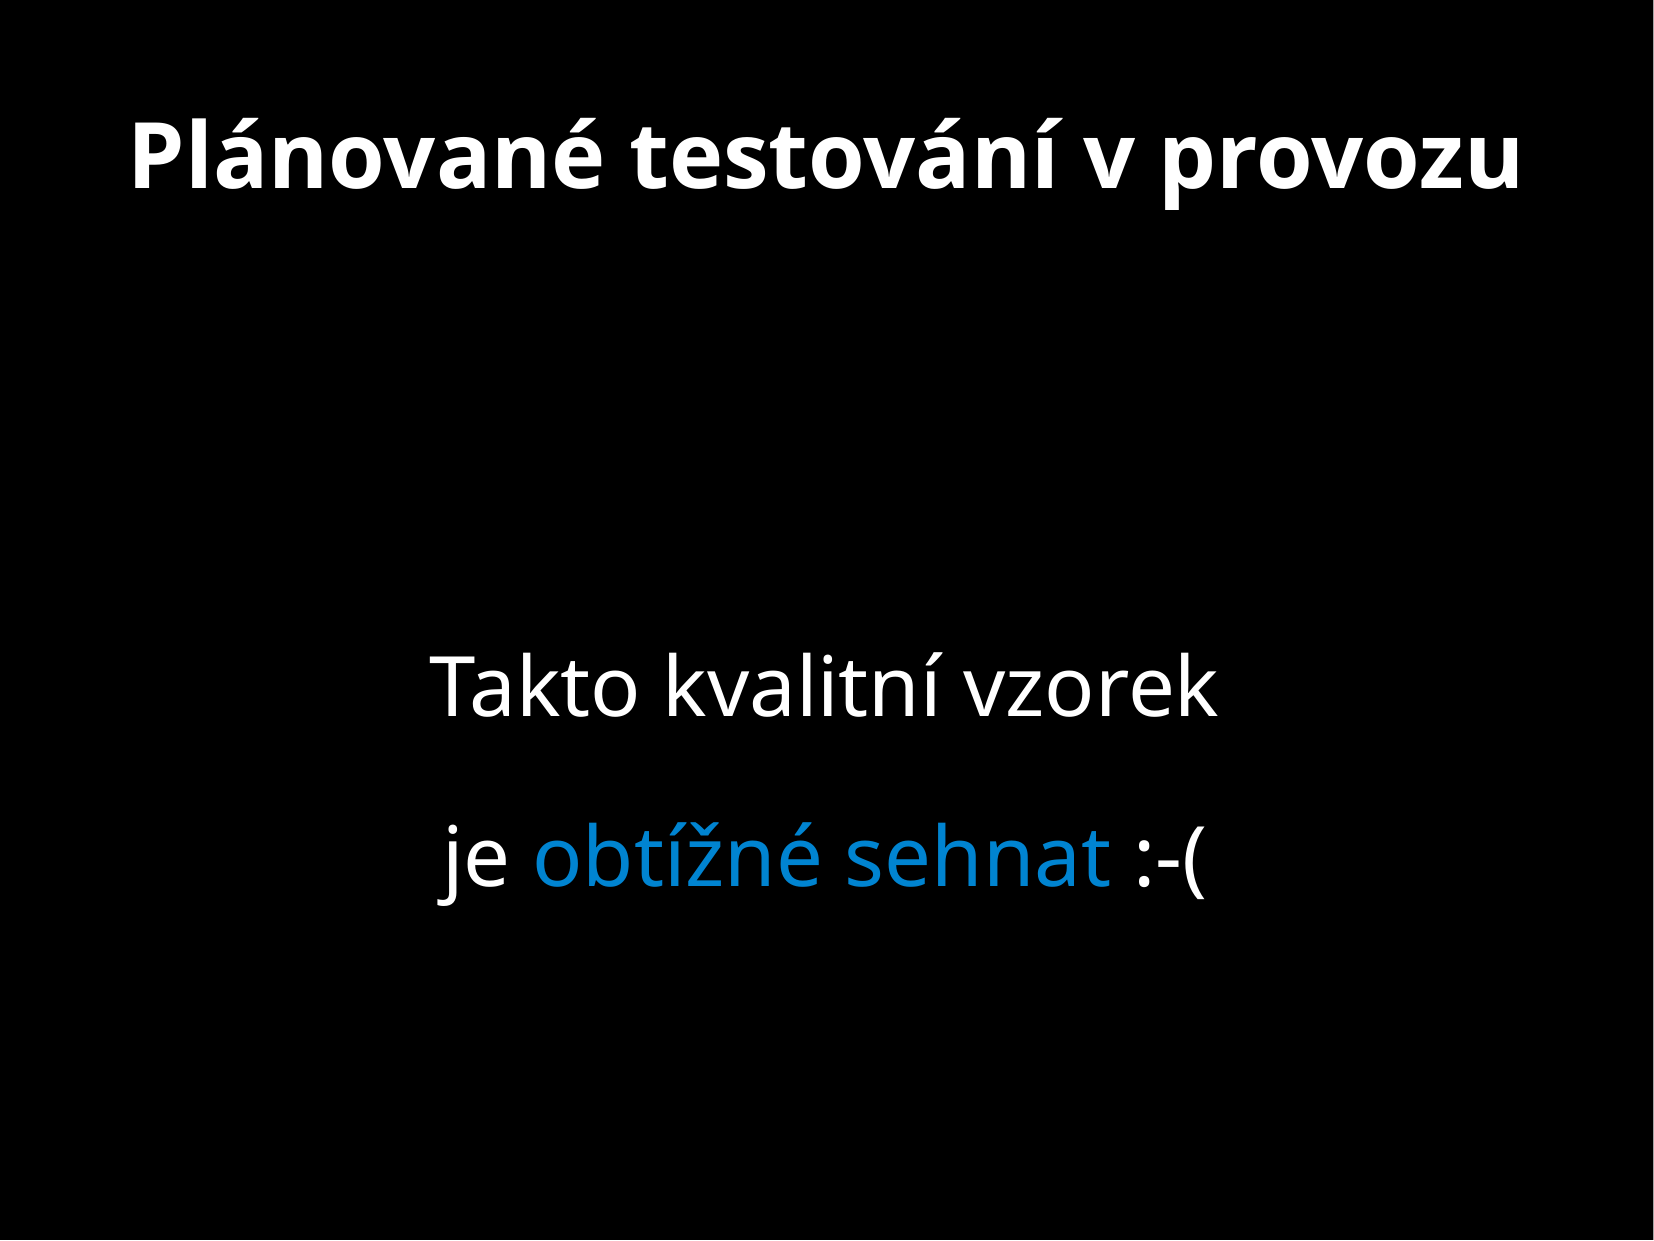

# Plánované testování v provozu
Takto kvalitní vzorek
je obtížné sehnat :-(